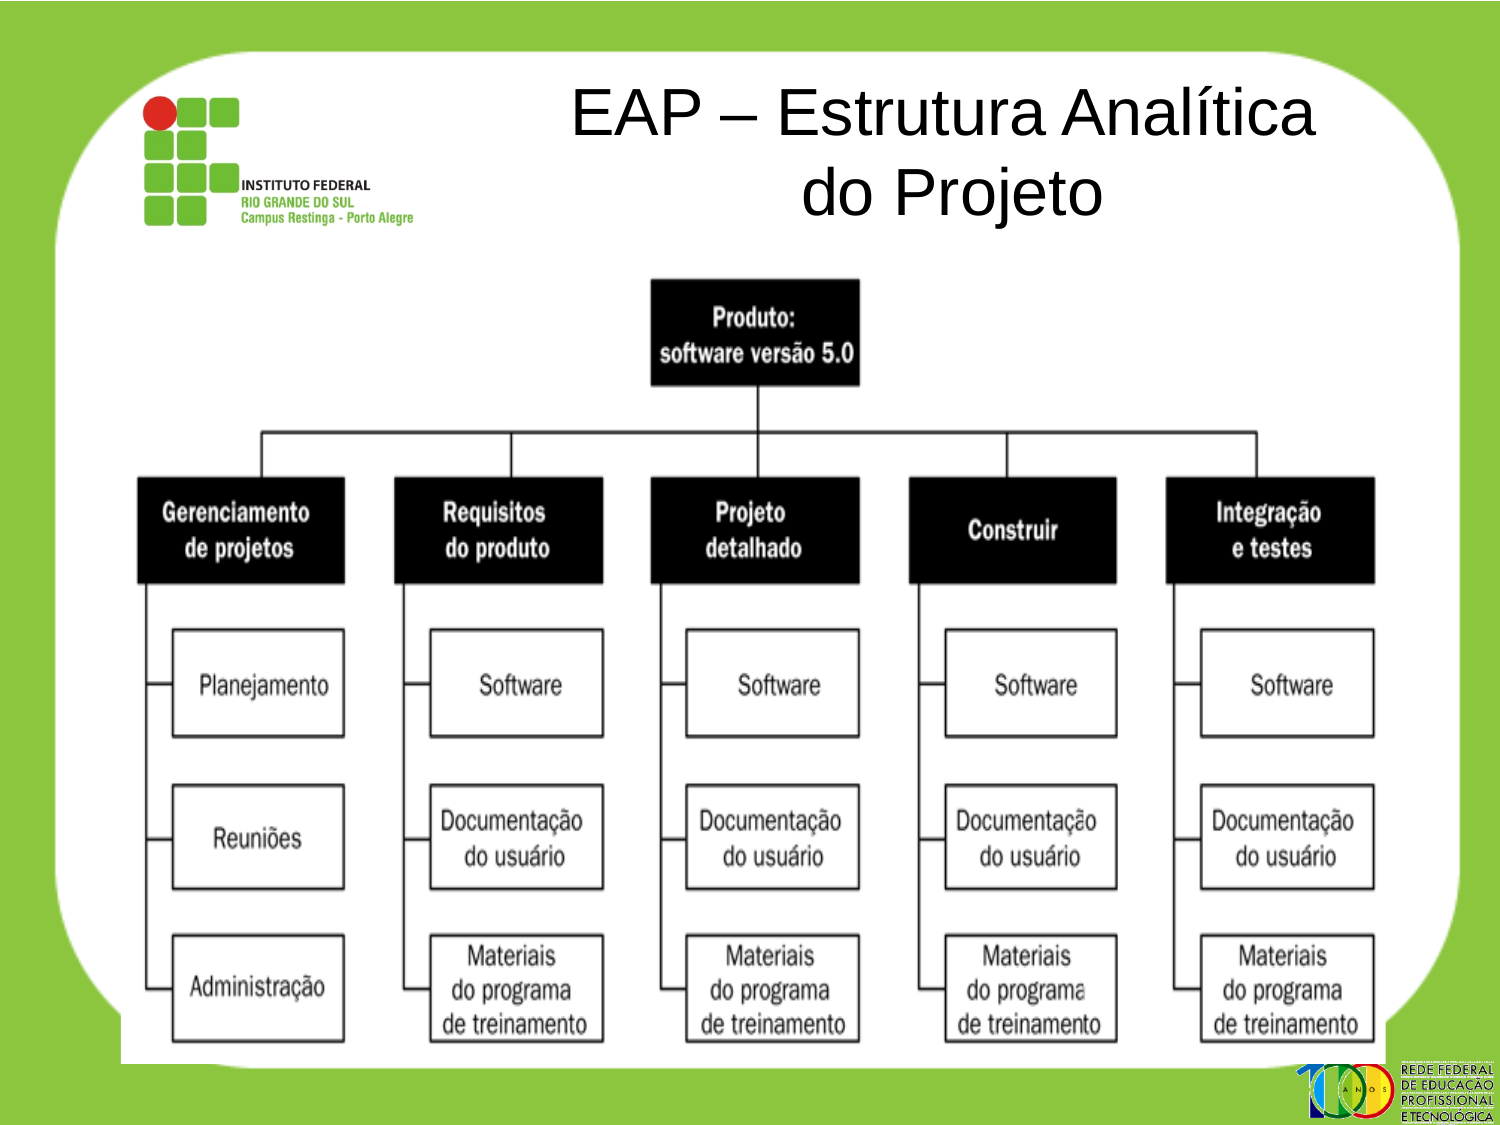

# EAP – Estrutura Analítica do Projeto